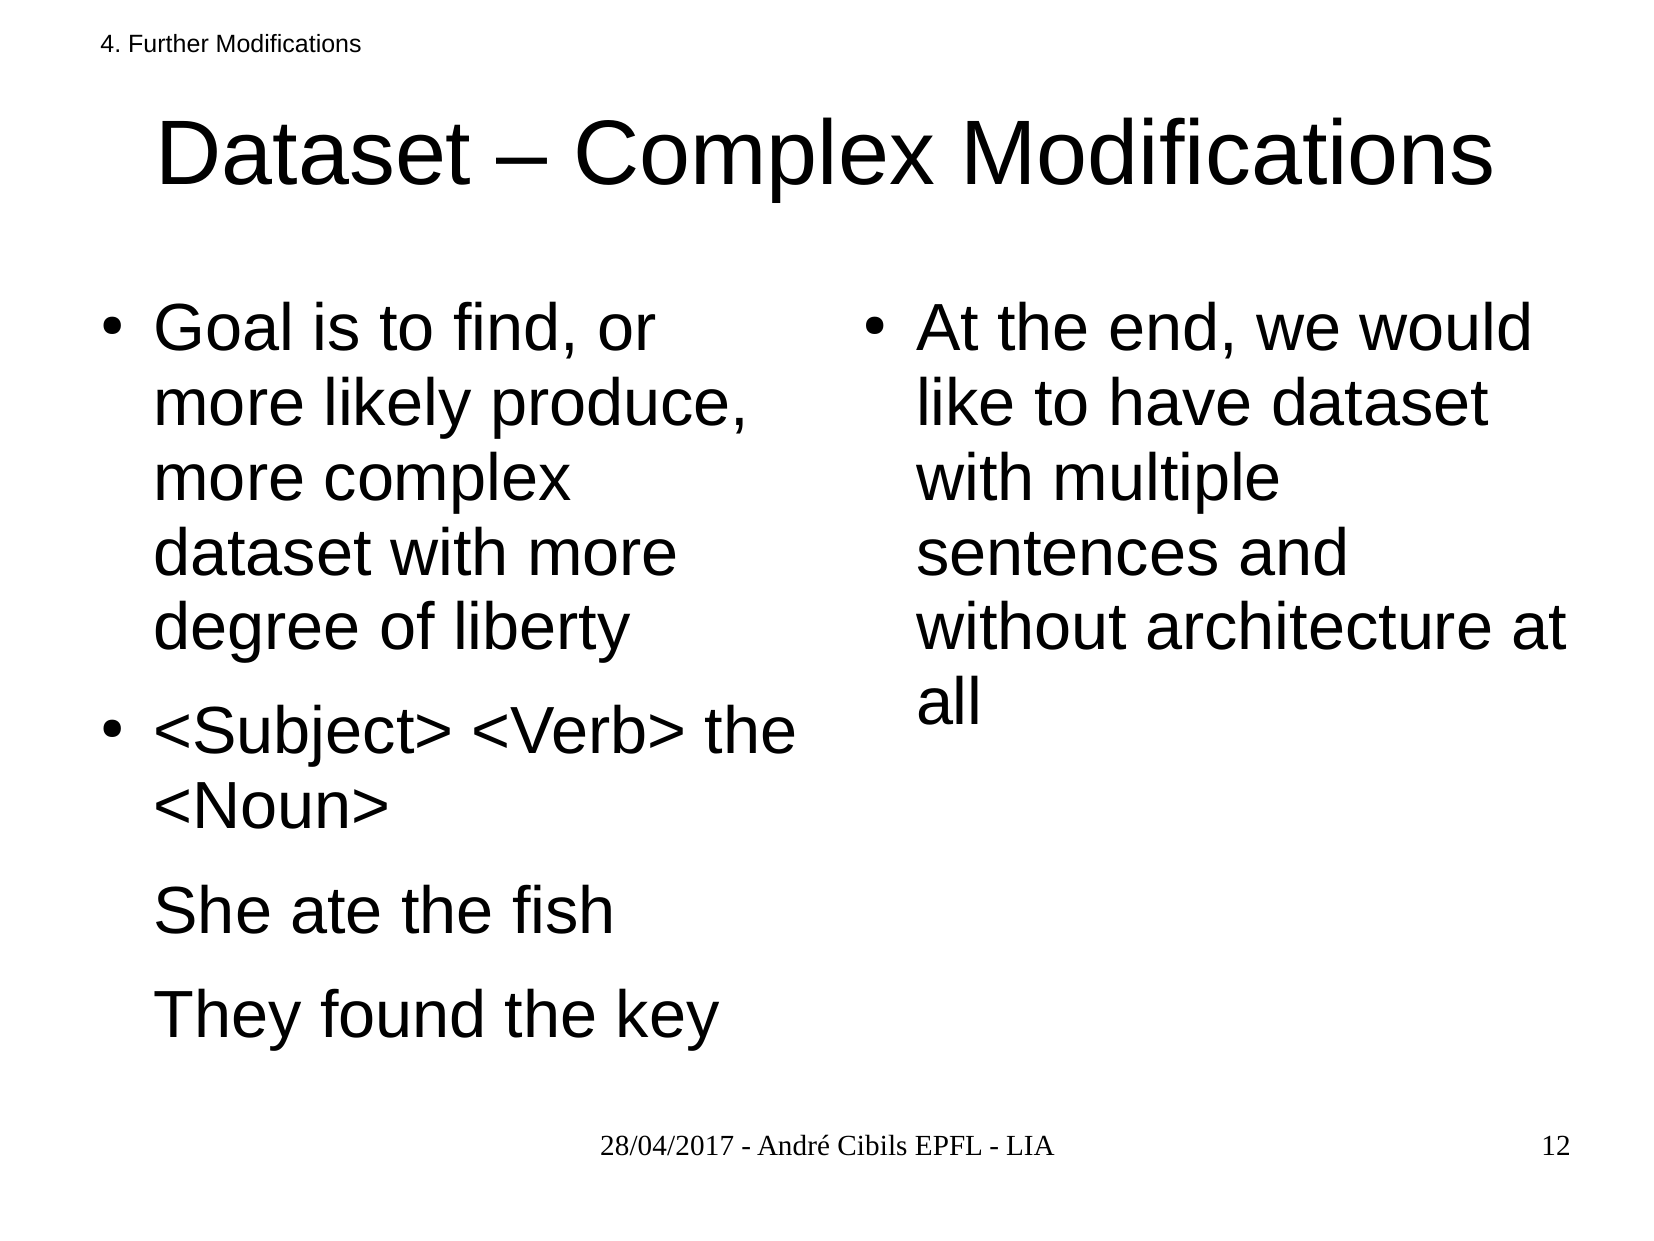

4. Further Modifications
# Dataset – Complex Modifications
Goal is to find, or more likely produce, more complex dataset with more degree of liberty
<Subject> <Verb> the <Noun>
She ate the fish
They found the key
At the end, we would like to have dataset with multiple sentences and without architecture at all
28/04/2017 - André Cibils EPFL - LIA
12